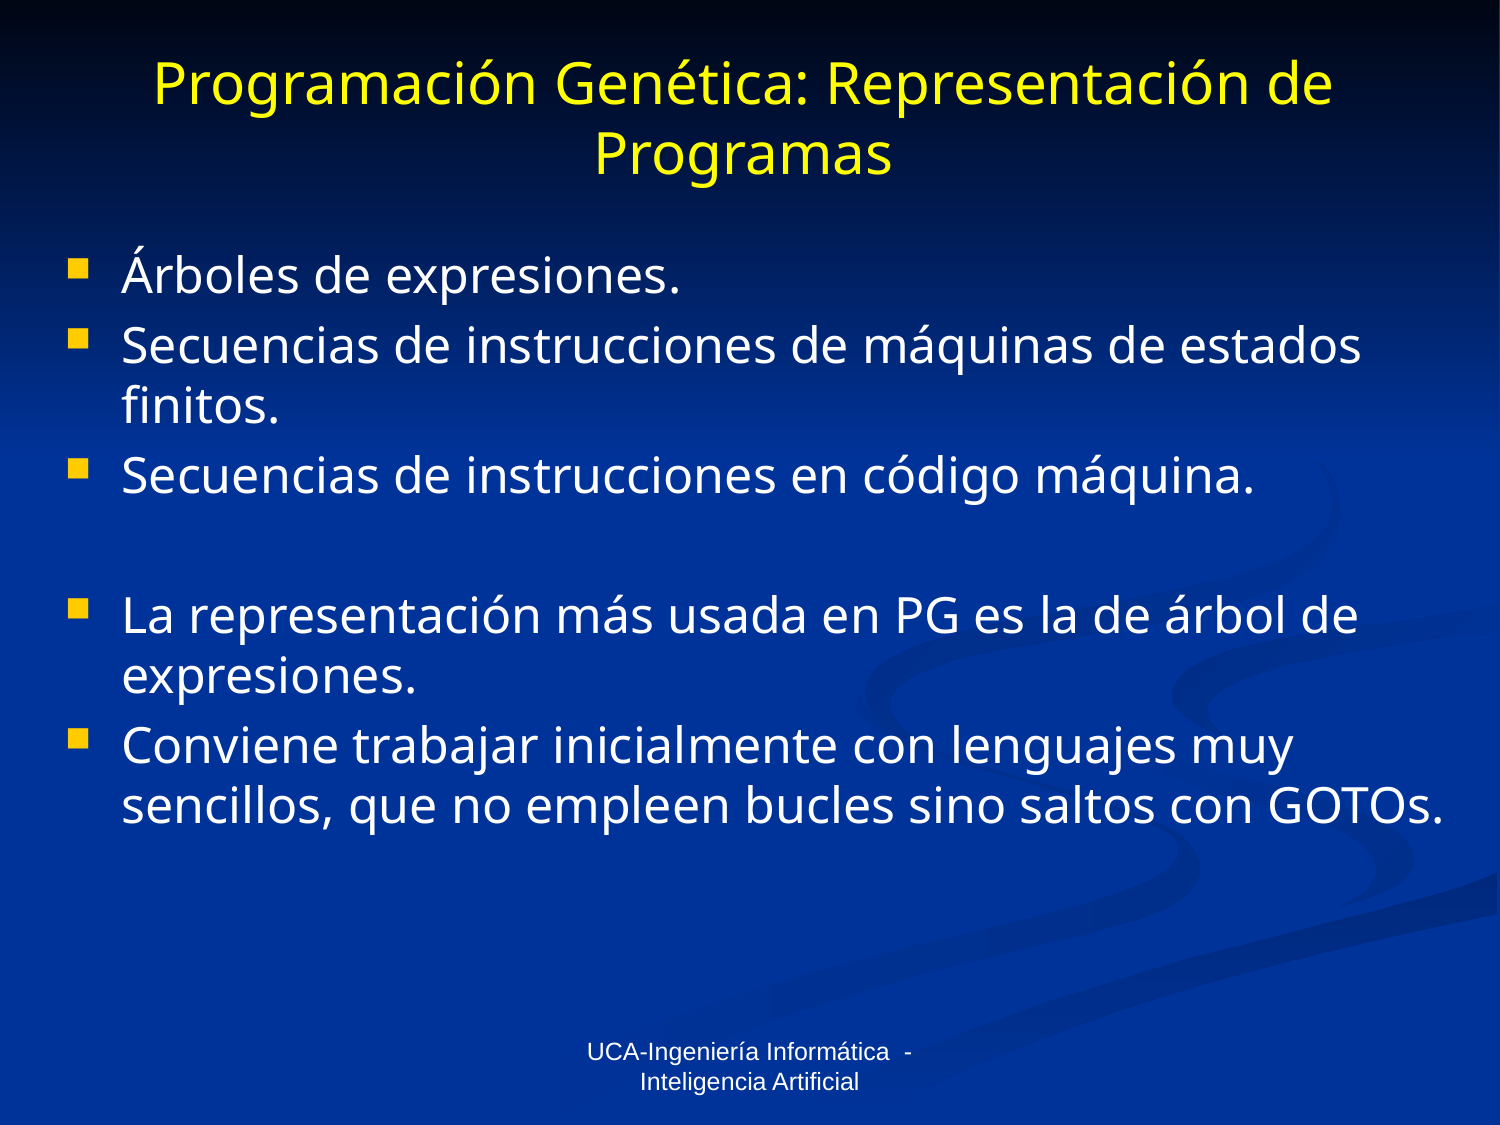

# Programación Genética: Representación de Programas
Árboles de expresiones.
Secuencias de instrucciones de máquinas de estados finitos.
Secuencias de instrucciones en código máquina.
La representación más usada en PG es la de árbol de expresiones.
Conviene trabajar inicialmente con lenguajes muy sencillos, que no empleen bucles sino saltos con GOTOs.
UCA-Ingeniería Informática - Inteligencia Artificial